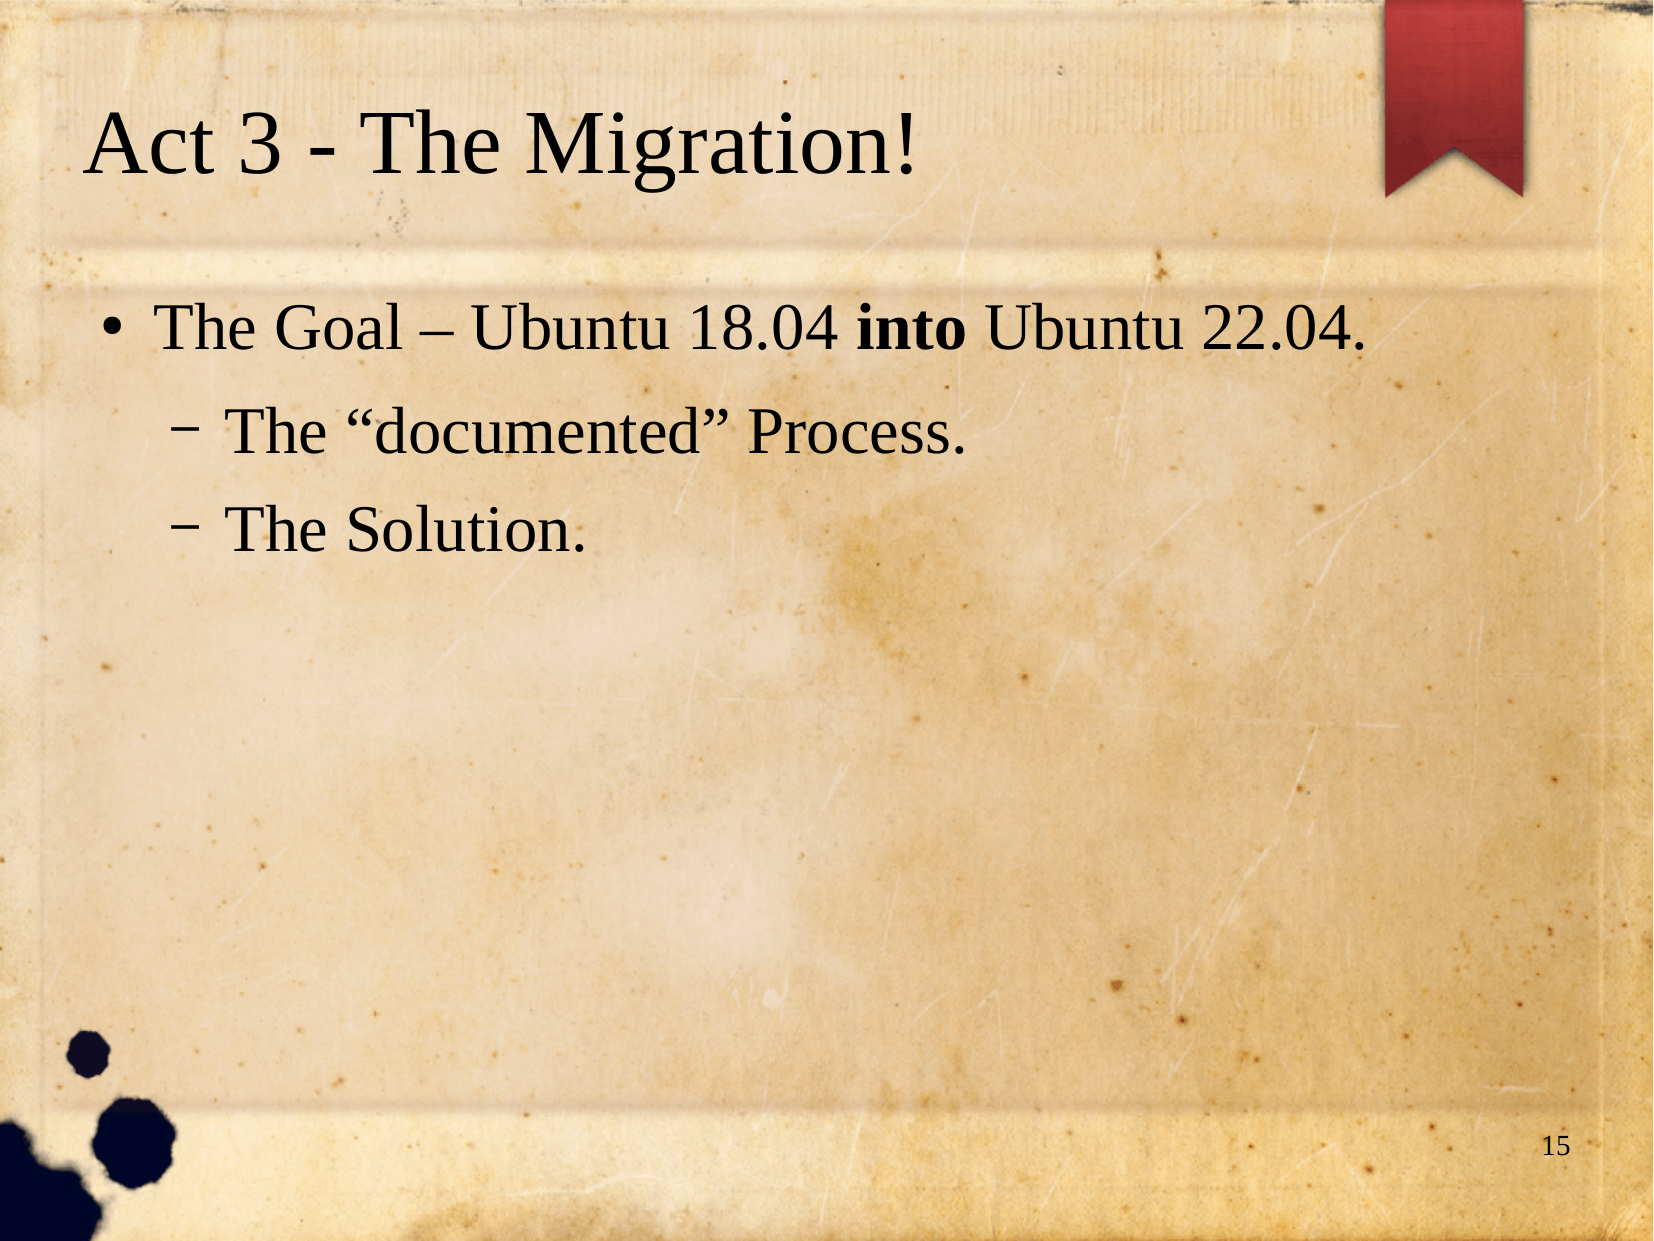

# Act 3	- The Migration!
The Goal – Ubuntu 18.04 into Ubuntu 22.04.
The “documented” Process.
The Solution.
15